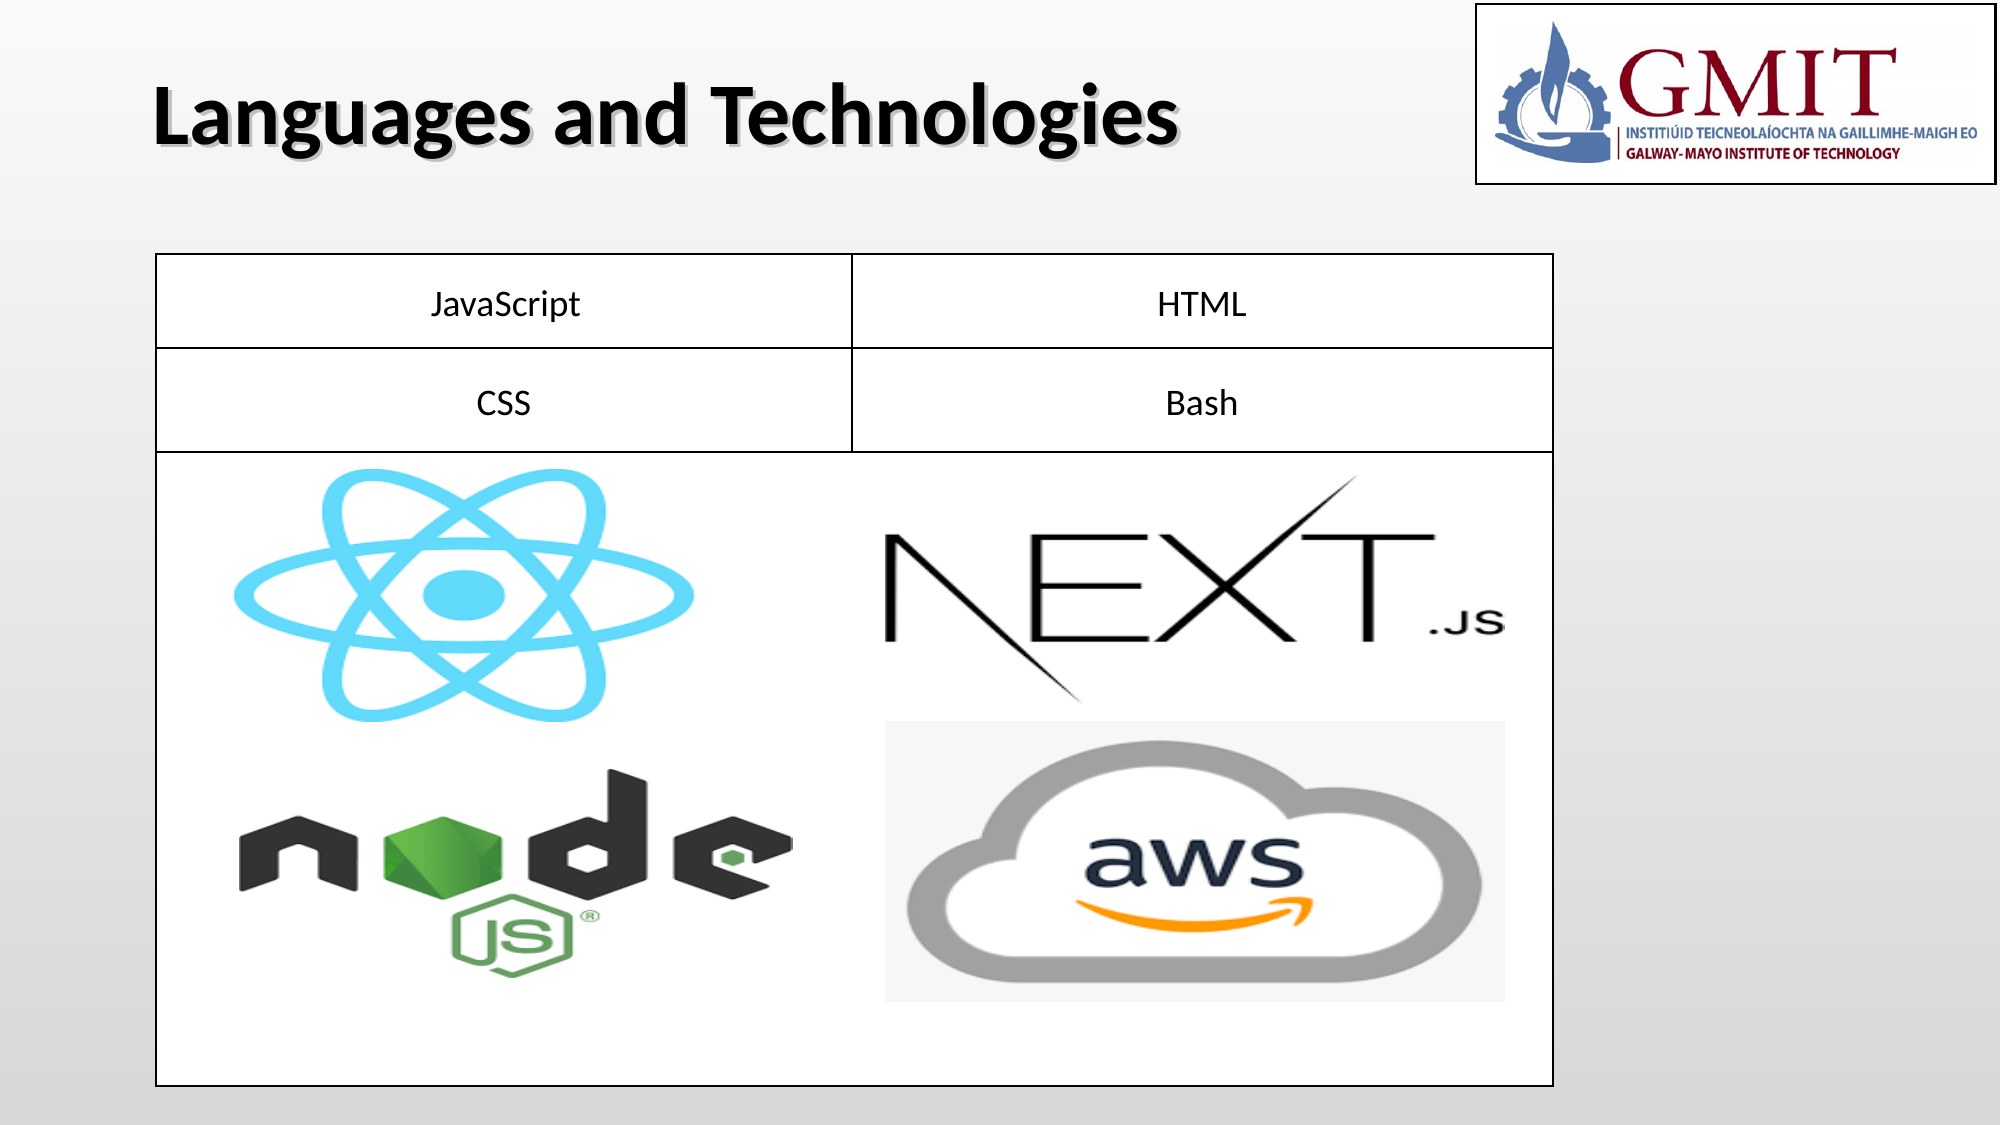

# Languages and Technologies
JavaScript
HTML
CSS
Bash